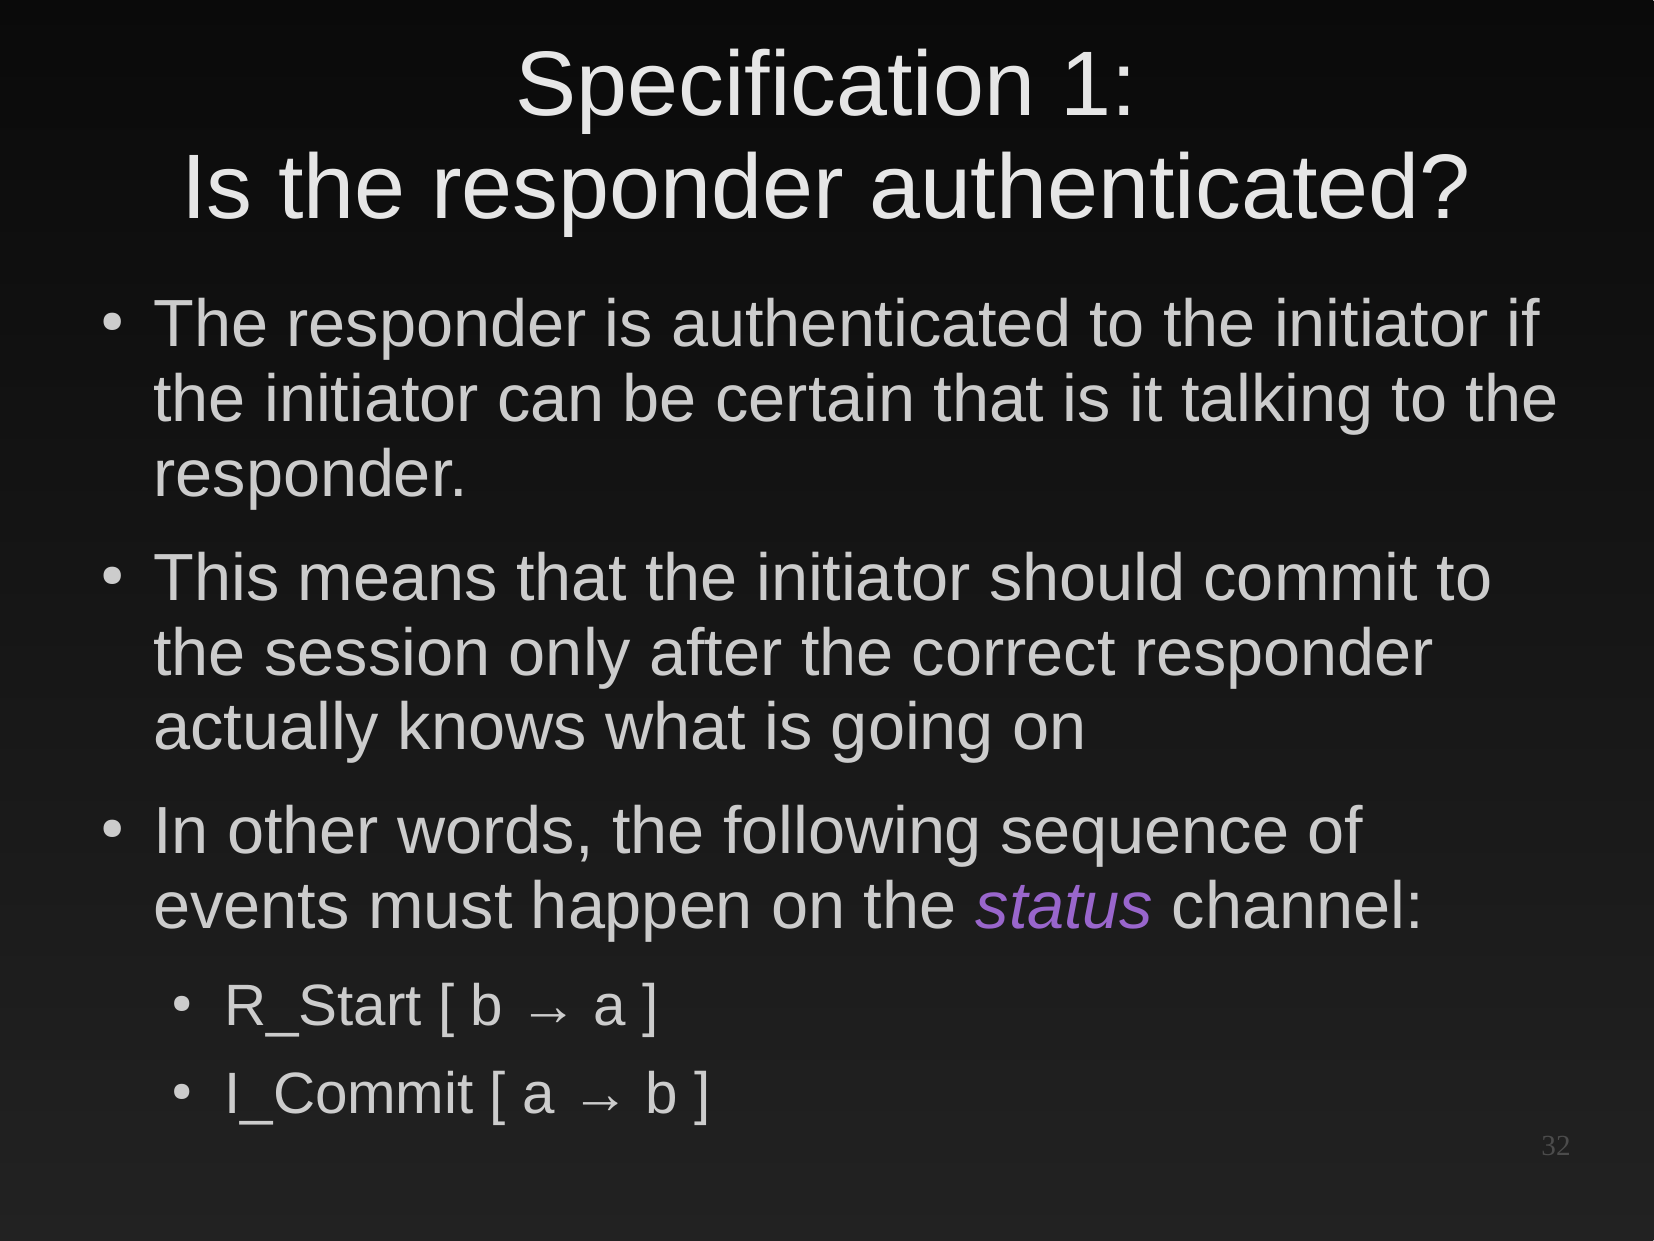

# Specification 1: Is the responder authenticated?
The responder is authenticated to the initiator if the initiator can be certain that is it talking to the responder.
This means that the initiator should commit to the session only after the correct responder actually knows what is going on
In other words, the following sequence of events must happen on the status channel:
R_Start [ b → a ]
I_Commit [ a → b ]
32